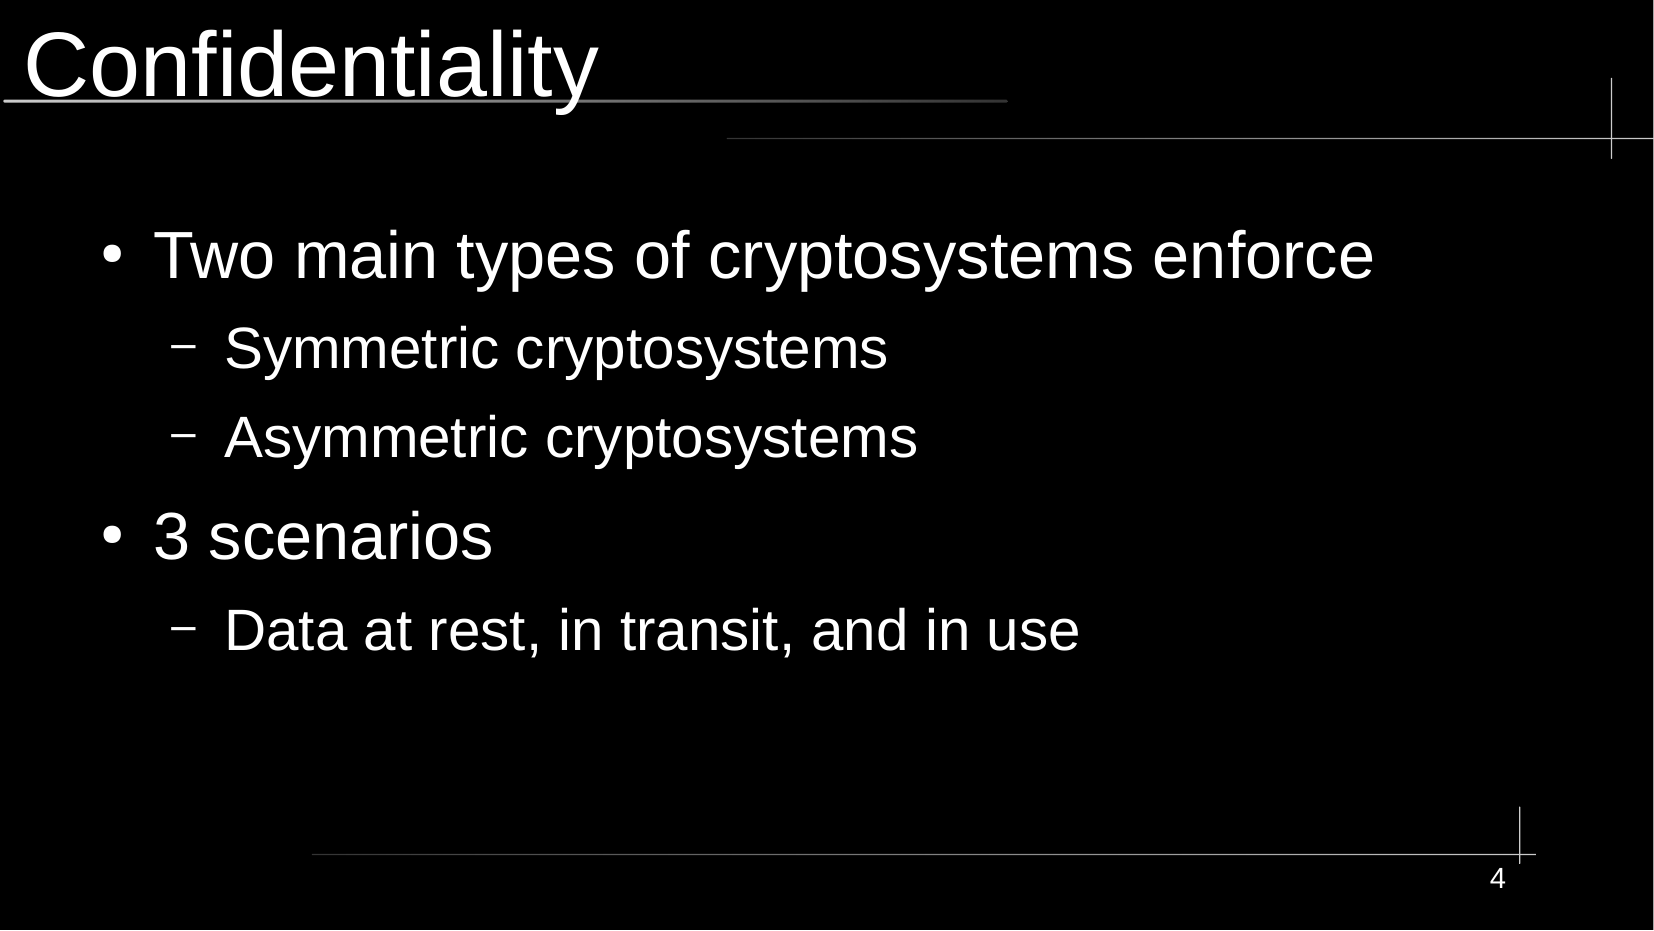

# Confidentiality
Two main types of cryptosystems enforce
Symmetric cryptosystems
Asymmetric cryptosystems
3 scenarios
Data at rest, in transit, and in use
4